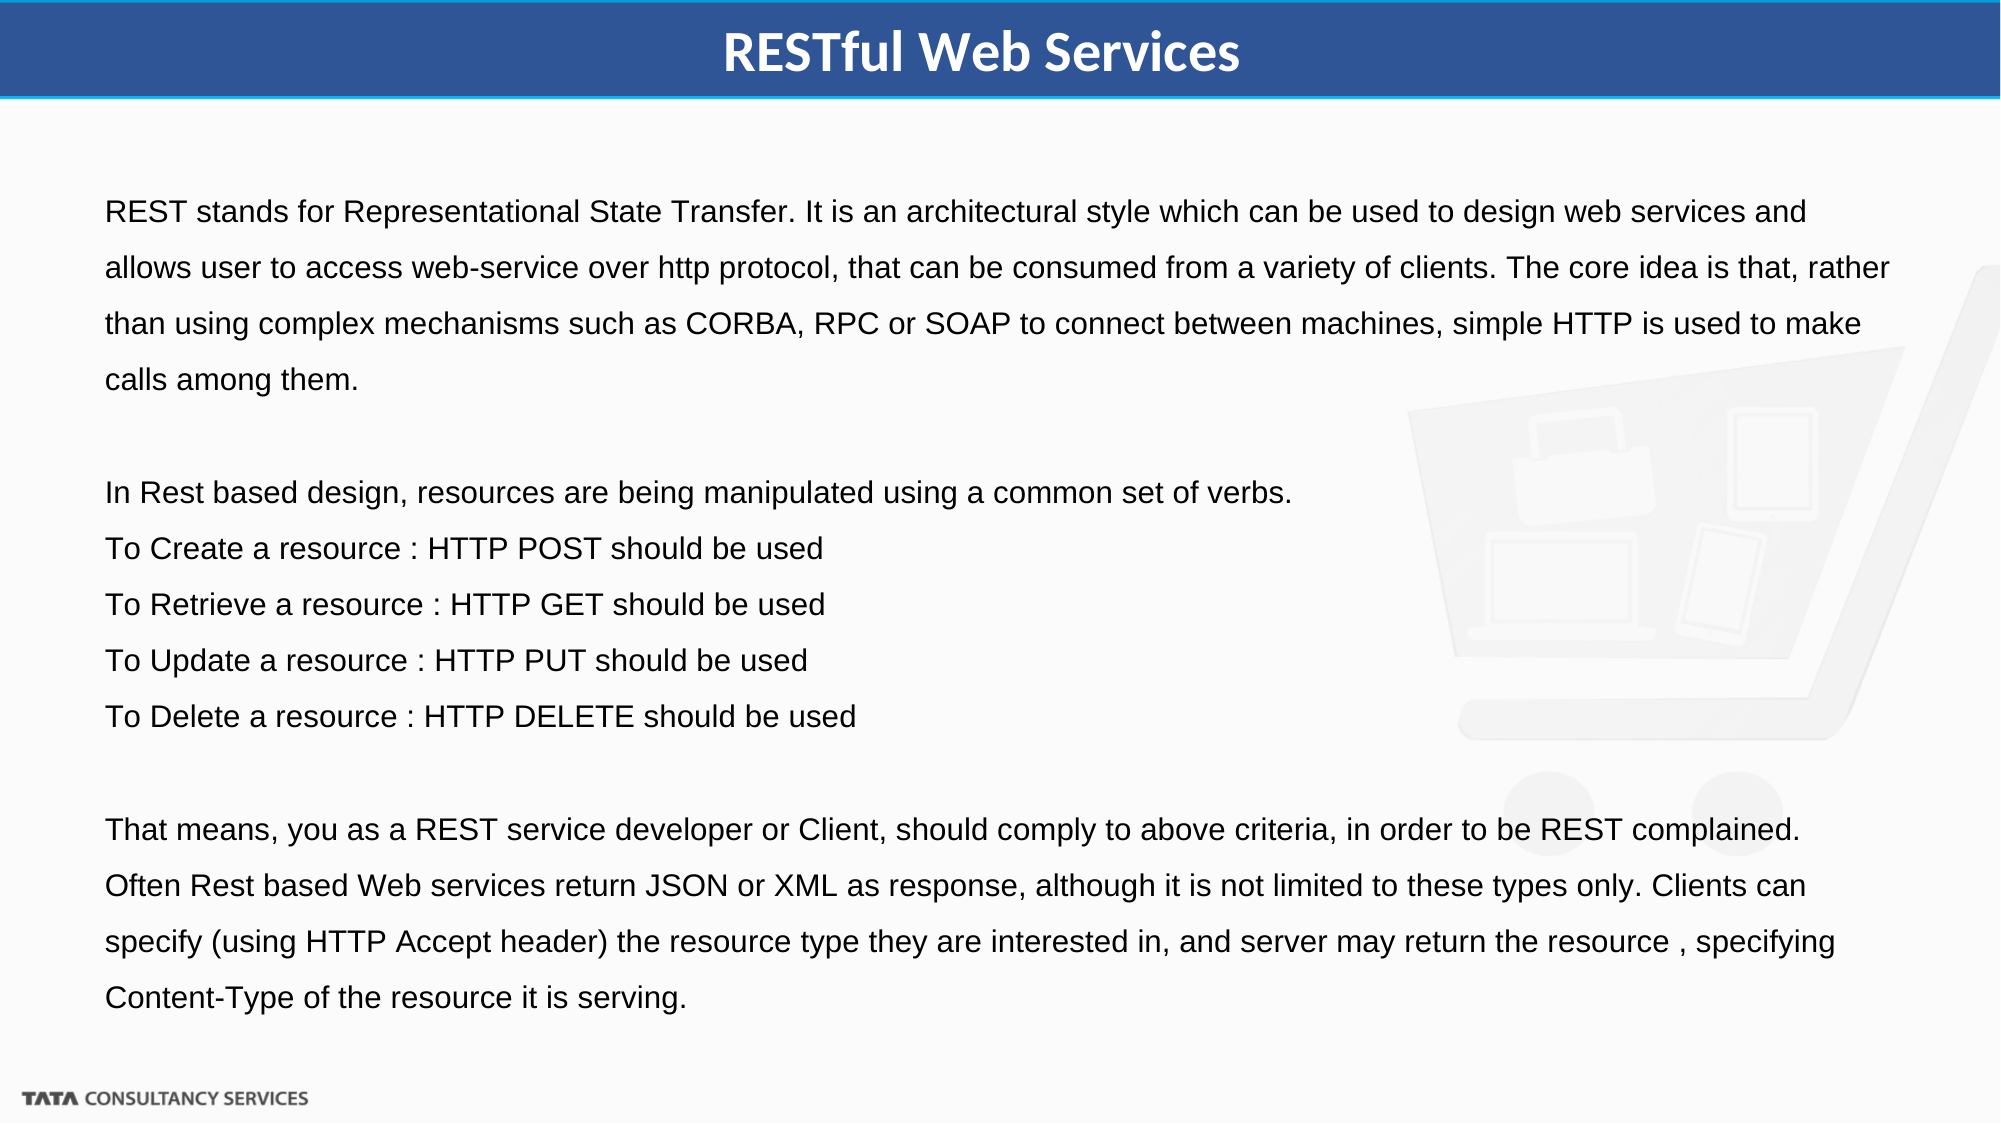

RESTful Web Services
REST stands for Representational State Transfer. It is an architectural style which can be used to design web services and allows user to access web-service over http protocol, that can be consumed from a variety of clients. The core idea is that, rather than using complex mechanisms such as CORBA, RPC or SOAP to connect between machines, simple HTTP is used to make calls among them.
In Rest based design, resources are being manipulated using a common set of verbs.
To Create a resource : HTTP POST should be used
To Retrieve a resource : HTTP GET should be used
To Update a resource : HTTP PUT should be used
To Delete a resource : HTTP DELETE should be used
That means, you as a REST service developer or Client, should comply to above criteria, in order to be REST complained.
Often Rest based Web services return JSON or XML as response, although it is not limited to these types only. Clients can specify (using HTTP Accept header) the resource type they are interested in, and server may return the resource , specifying Content-Type of the resource it is serving.